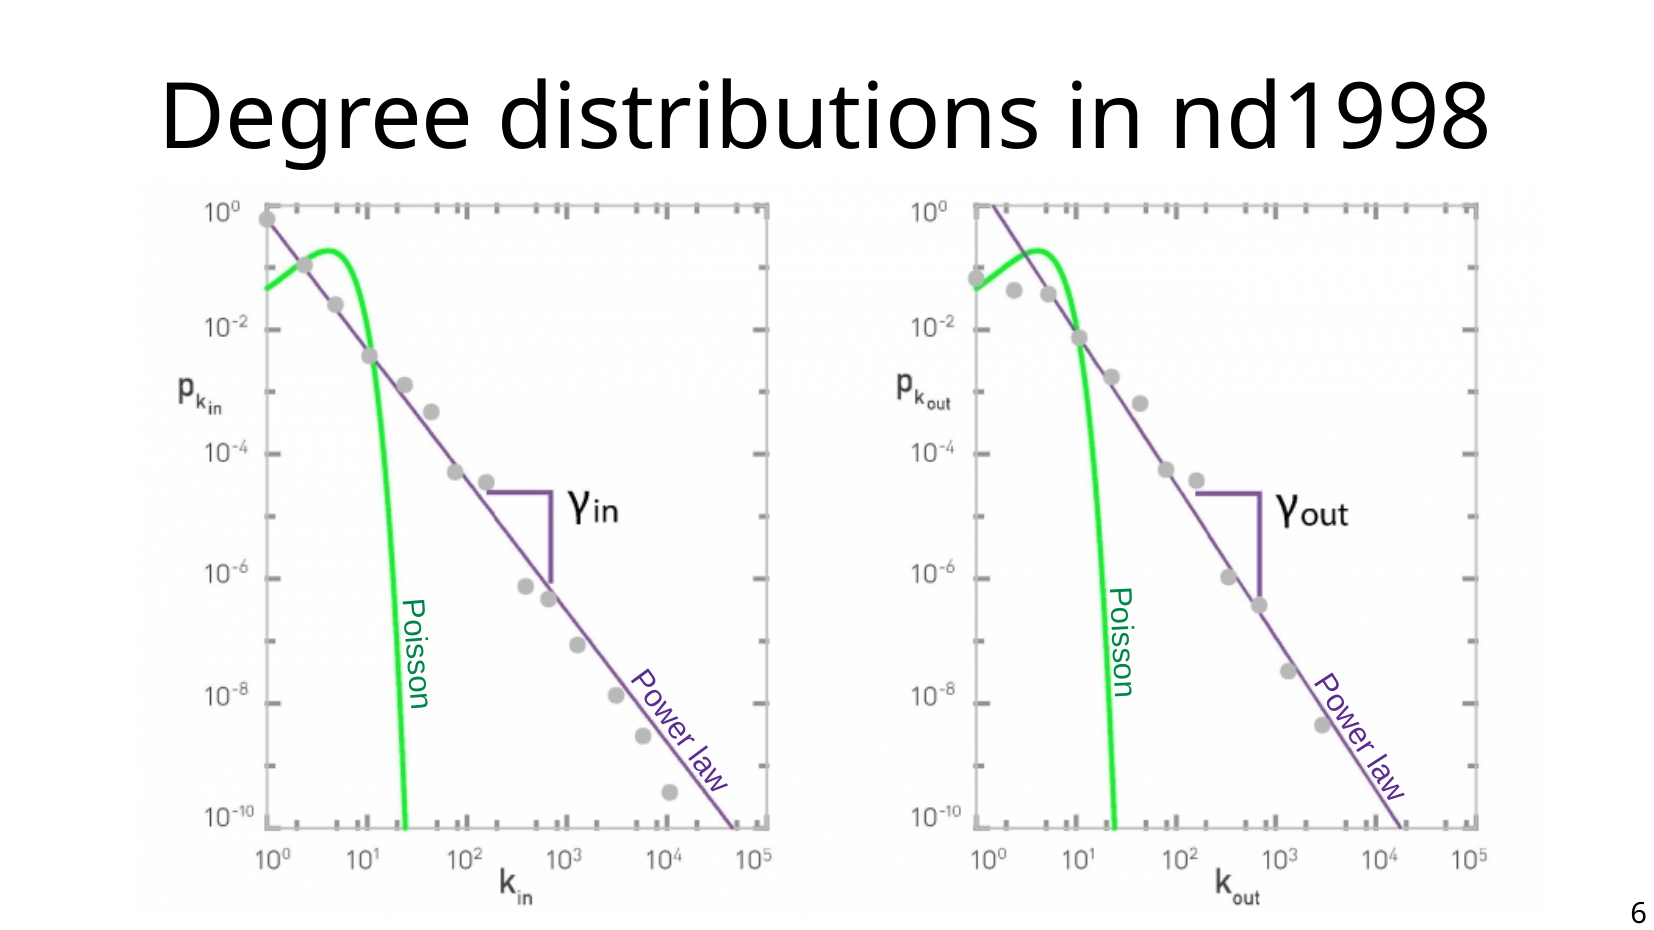

# Degree distributions in nd1998
Poisson
Poisson
Power law
Power law
6